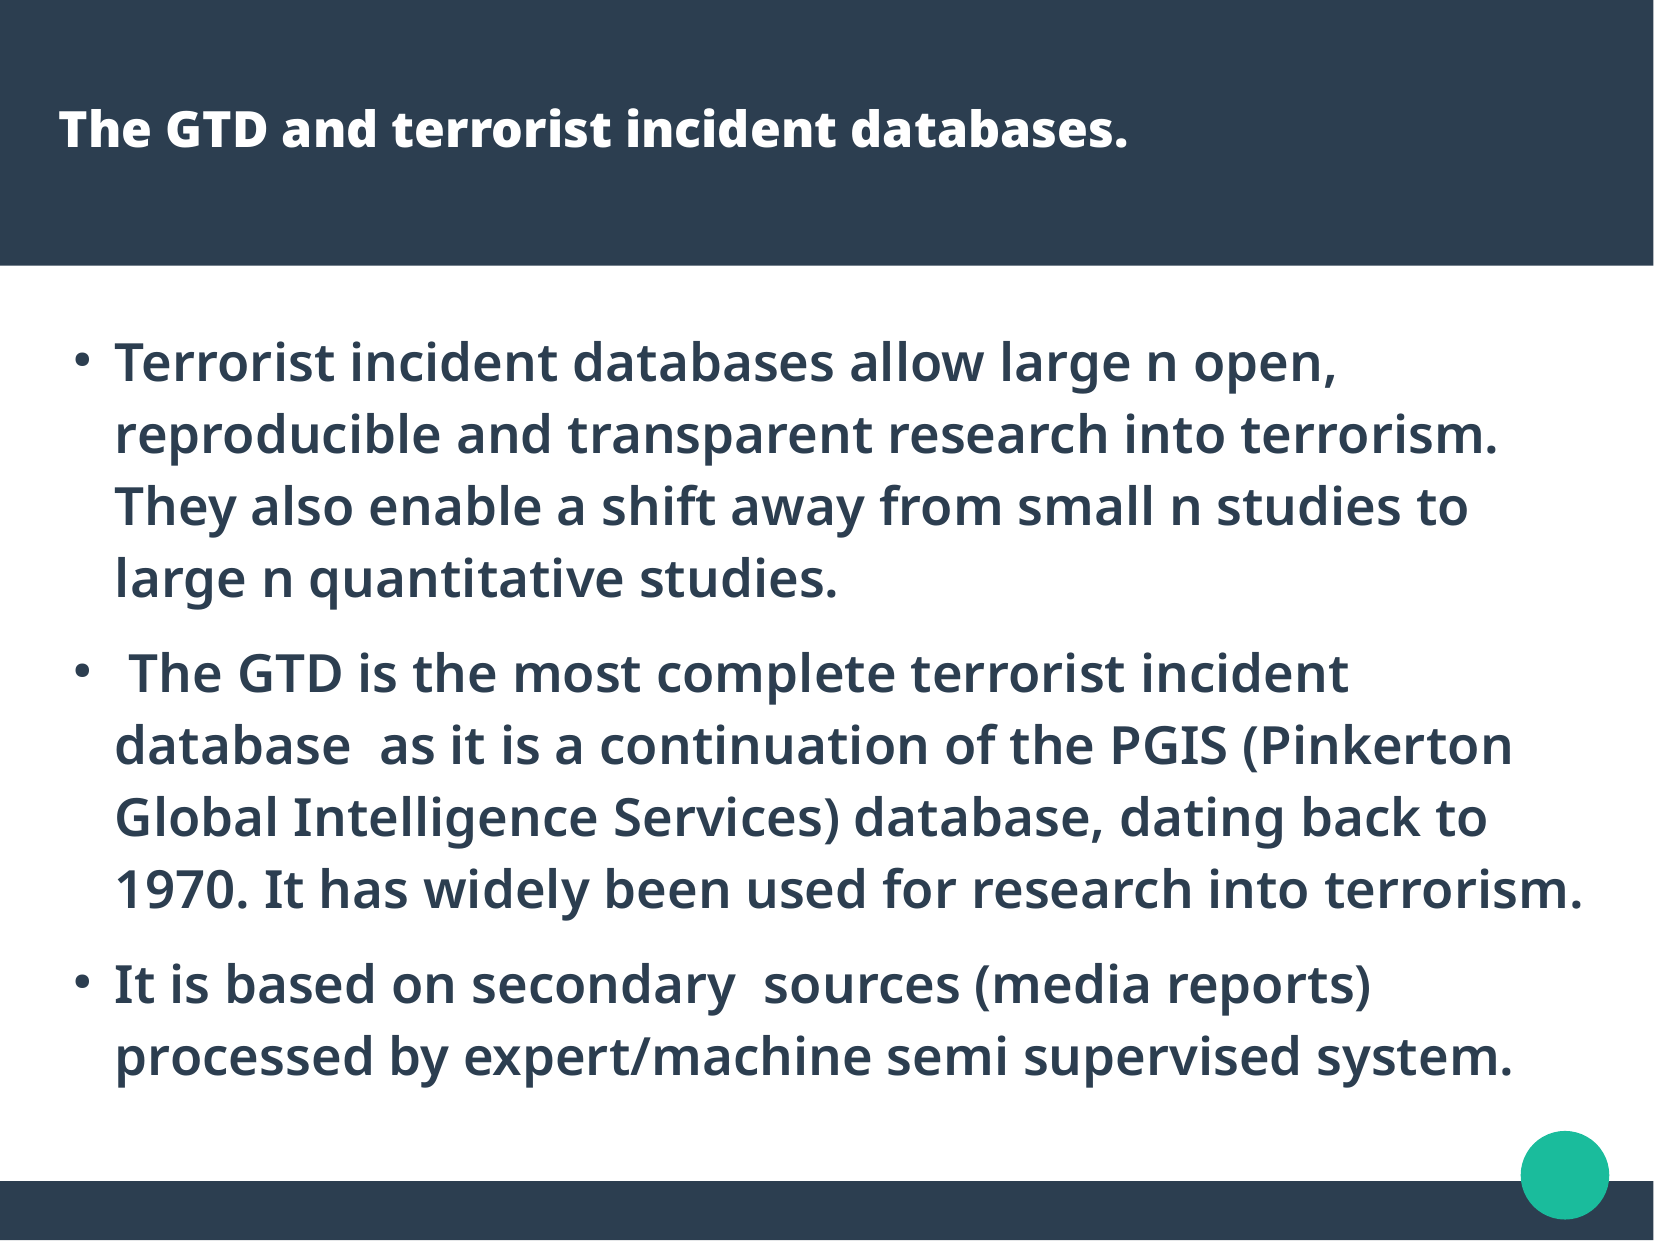

# The GTD and terrorist incident databases.
Terrorist incident databases allow large n open, reproducible and transparent research into terrorism. They also enable a shift away from small n studies to large n quantitative studies.
 The GTD is the most complete terrorist incident database as it is a continuation of the PGIS (Pinkerton Global Intelligence Services) database, dating back to 1970. It has widely been used for research into terrorism.
It is based on secondary sources (media reports) processed by expert/machine semi supervised system.